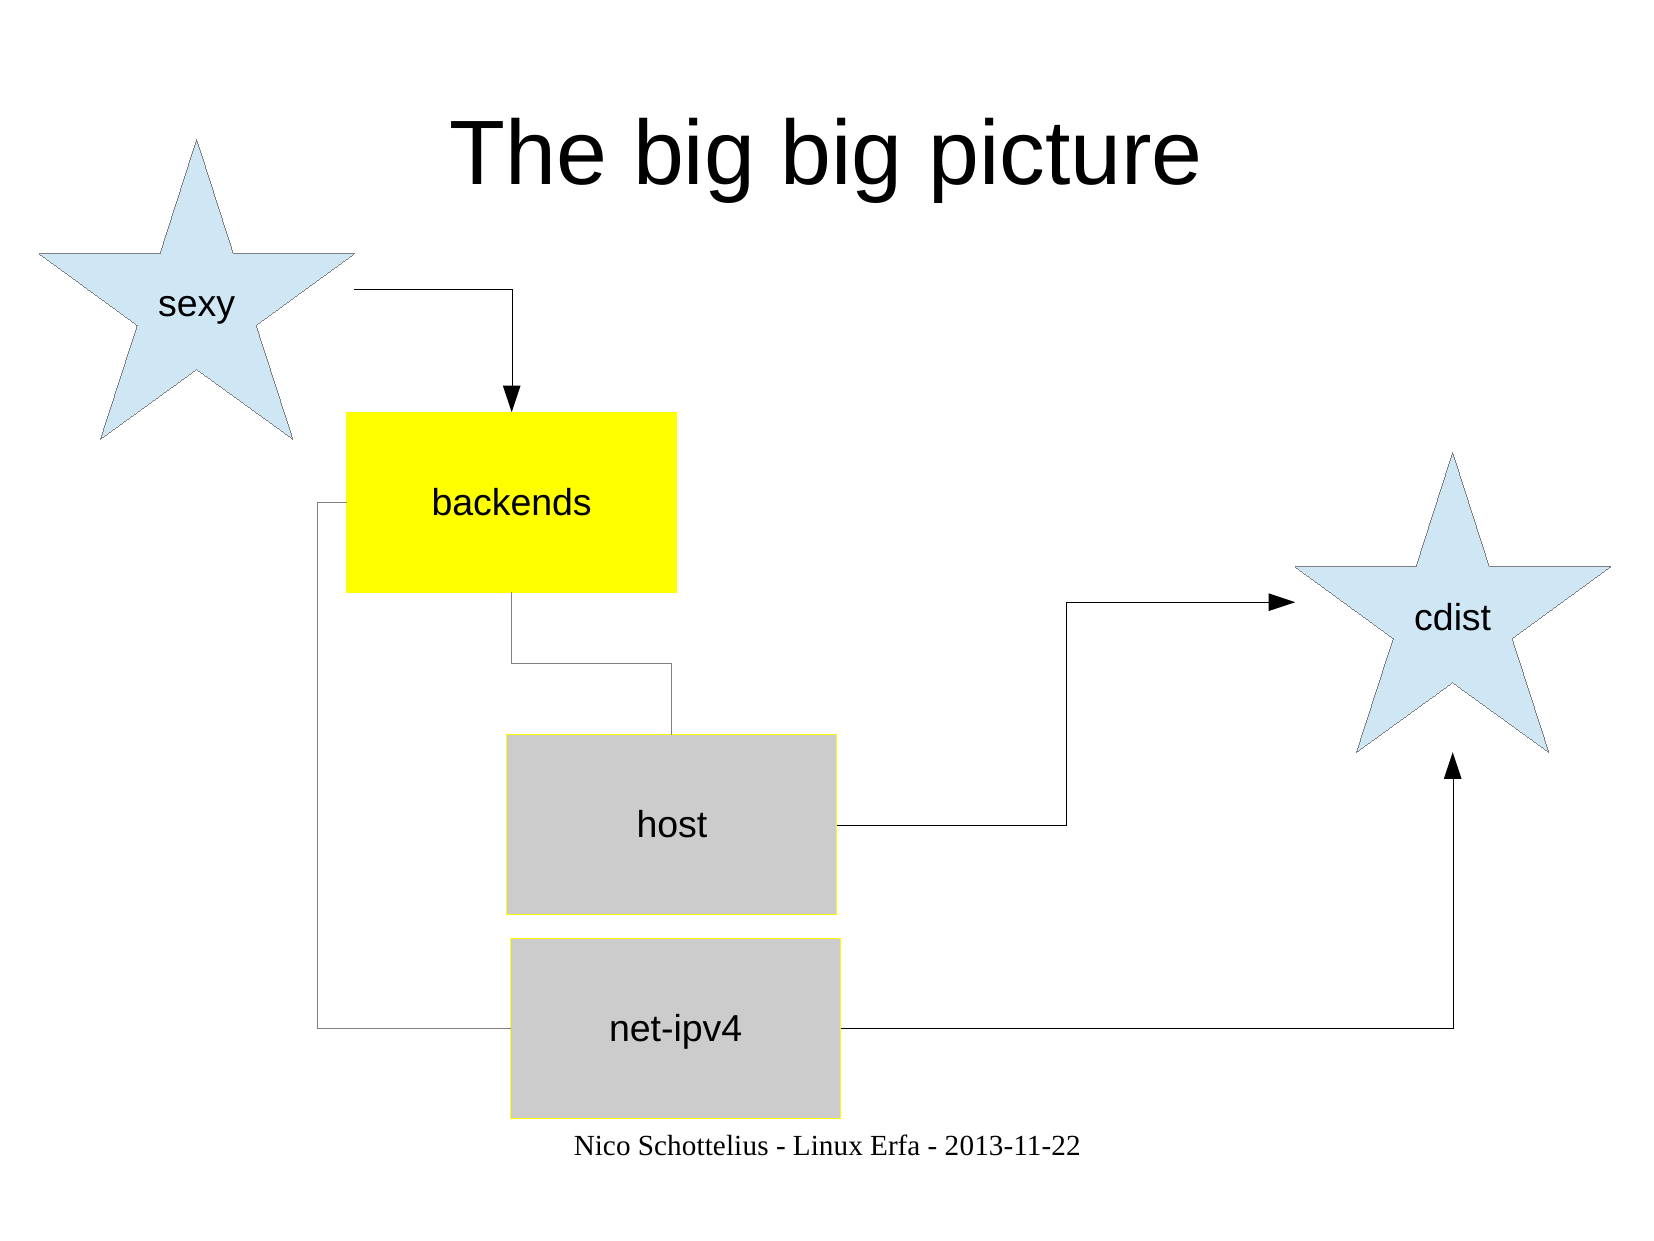

# The big big picture
sexy
backends
cdist
host
net-ipv4
Nico Schottelius - Linux Erfa - 2013-11-22